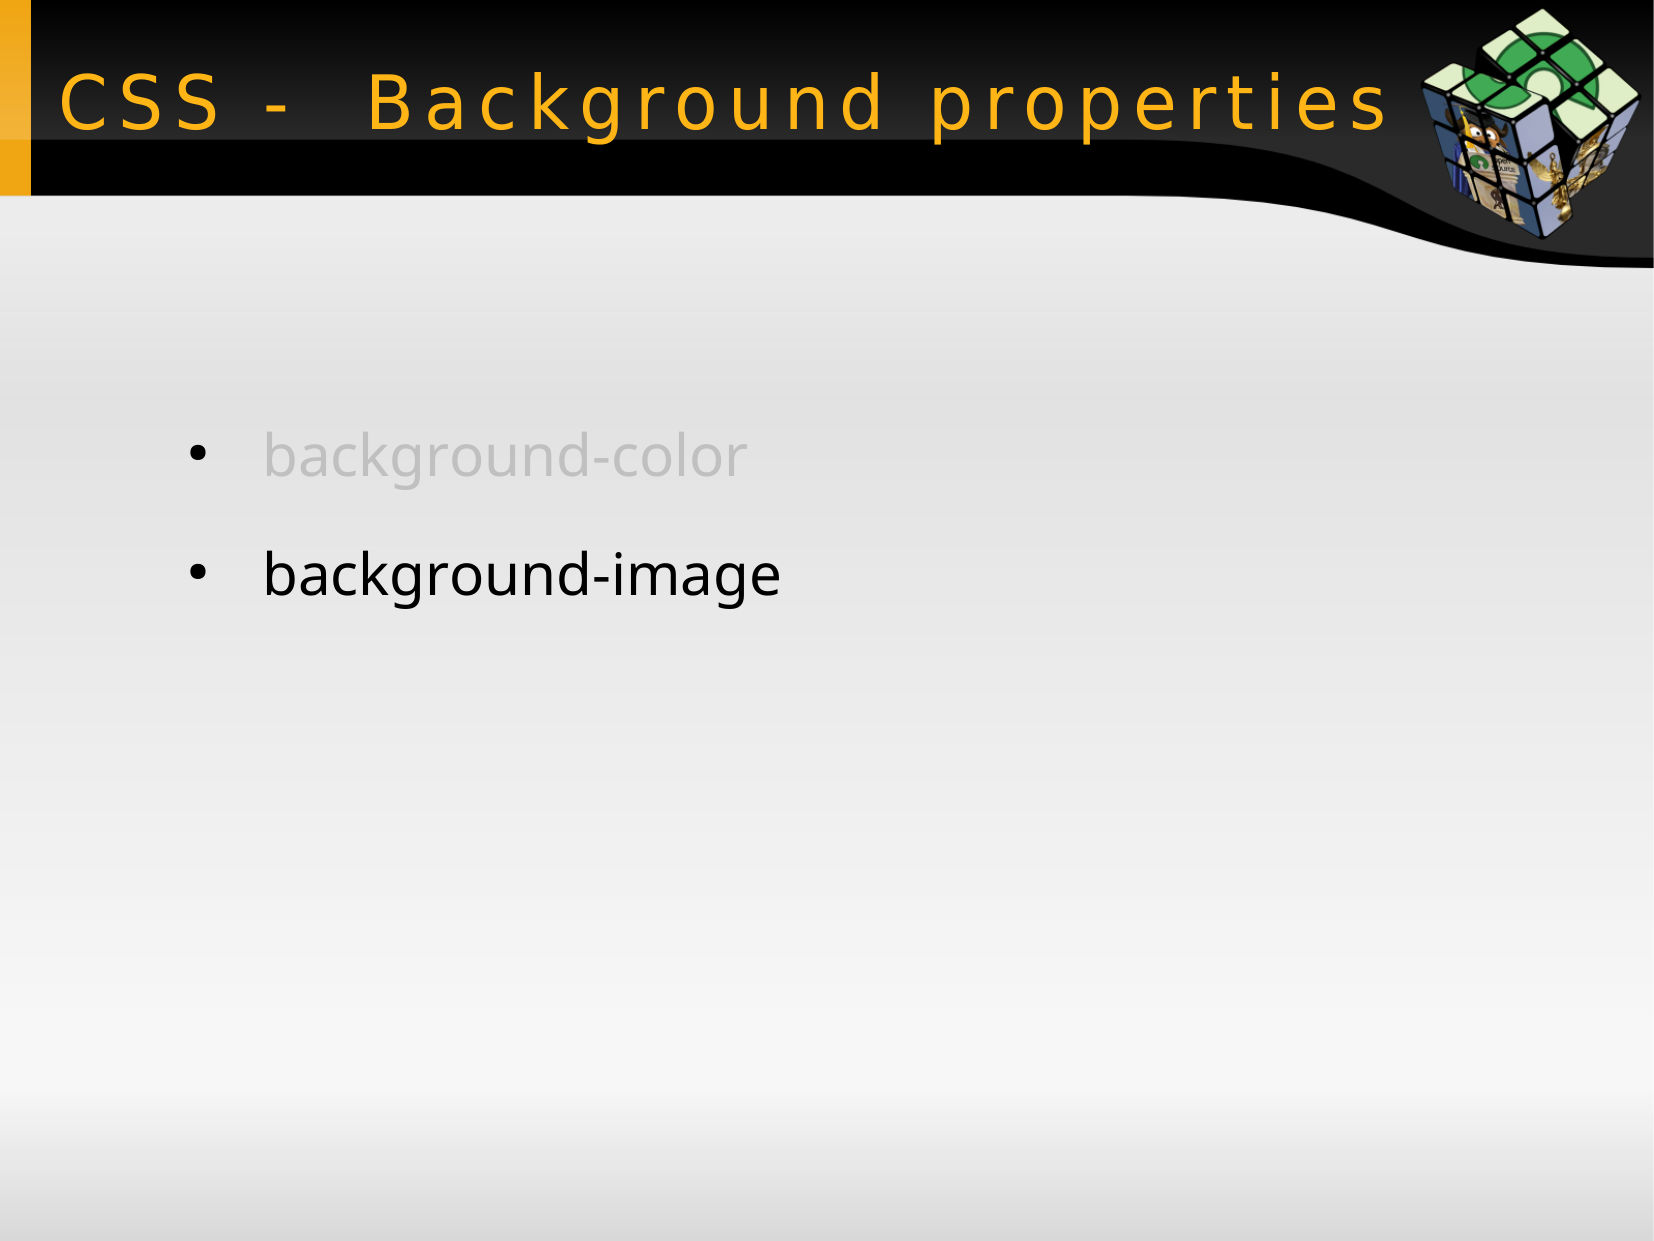

# CSS - Background properties
background-color
background-image